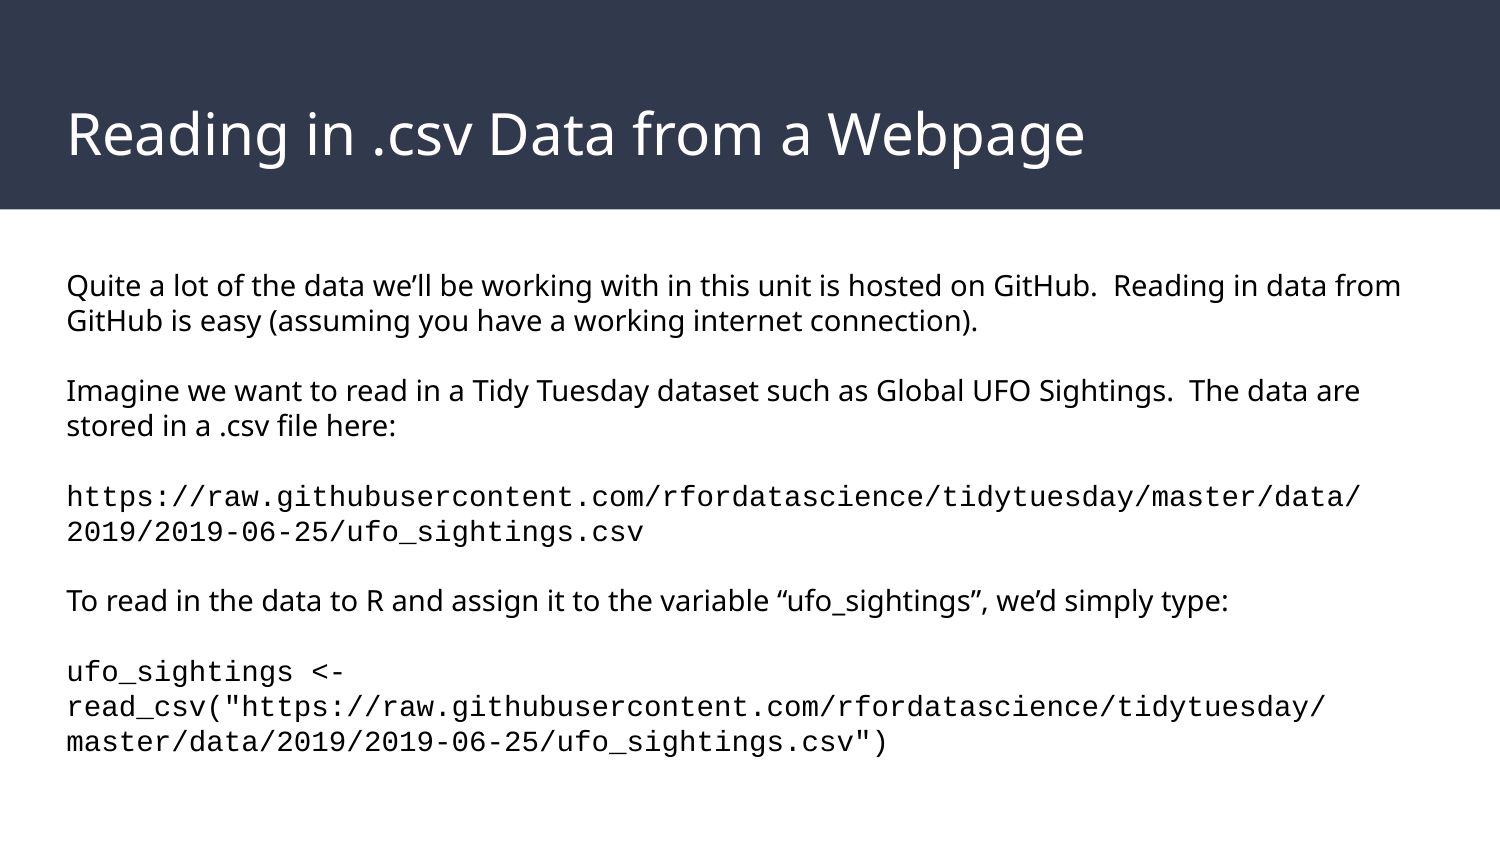

# Reading in .csv Data from a Webpage
Quite a lot of the data we’ll be working with in this unit is hosted on GitHub. Reading in data from GitHub is easy (assuming you have a working internet connection).
Imagine we want to read in a Tidy Tuesday dataset such as Global UFO Sightings. The data are stored in a .csv file here:
https://raw.githubusercontent.com/rfordatascience/tidytuesday/master/data/2019/2019-06-25/ufo_sightings.csv
To read in the data to R and assign it to the variable “ufo_sightings”, we’d simply type:
ufo_sightings <- read_csv("https://raw.githubusercontent.com/rfordatascience/tidytuesday/master/data/2019/2019-06-25/ufo_sightings.csv")